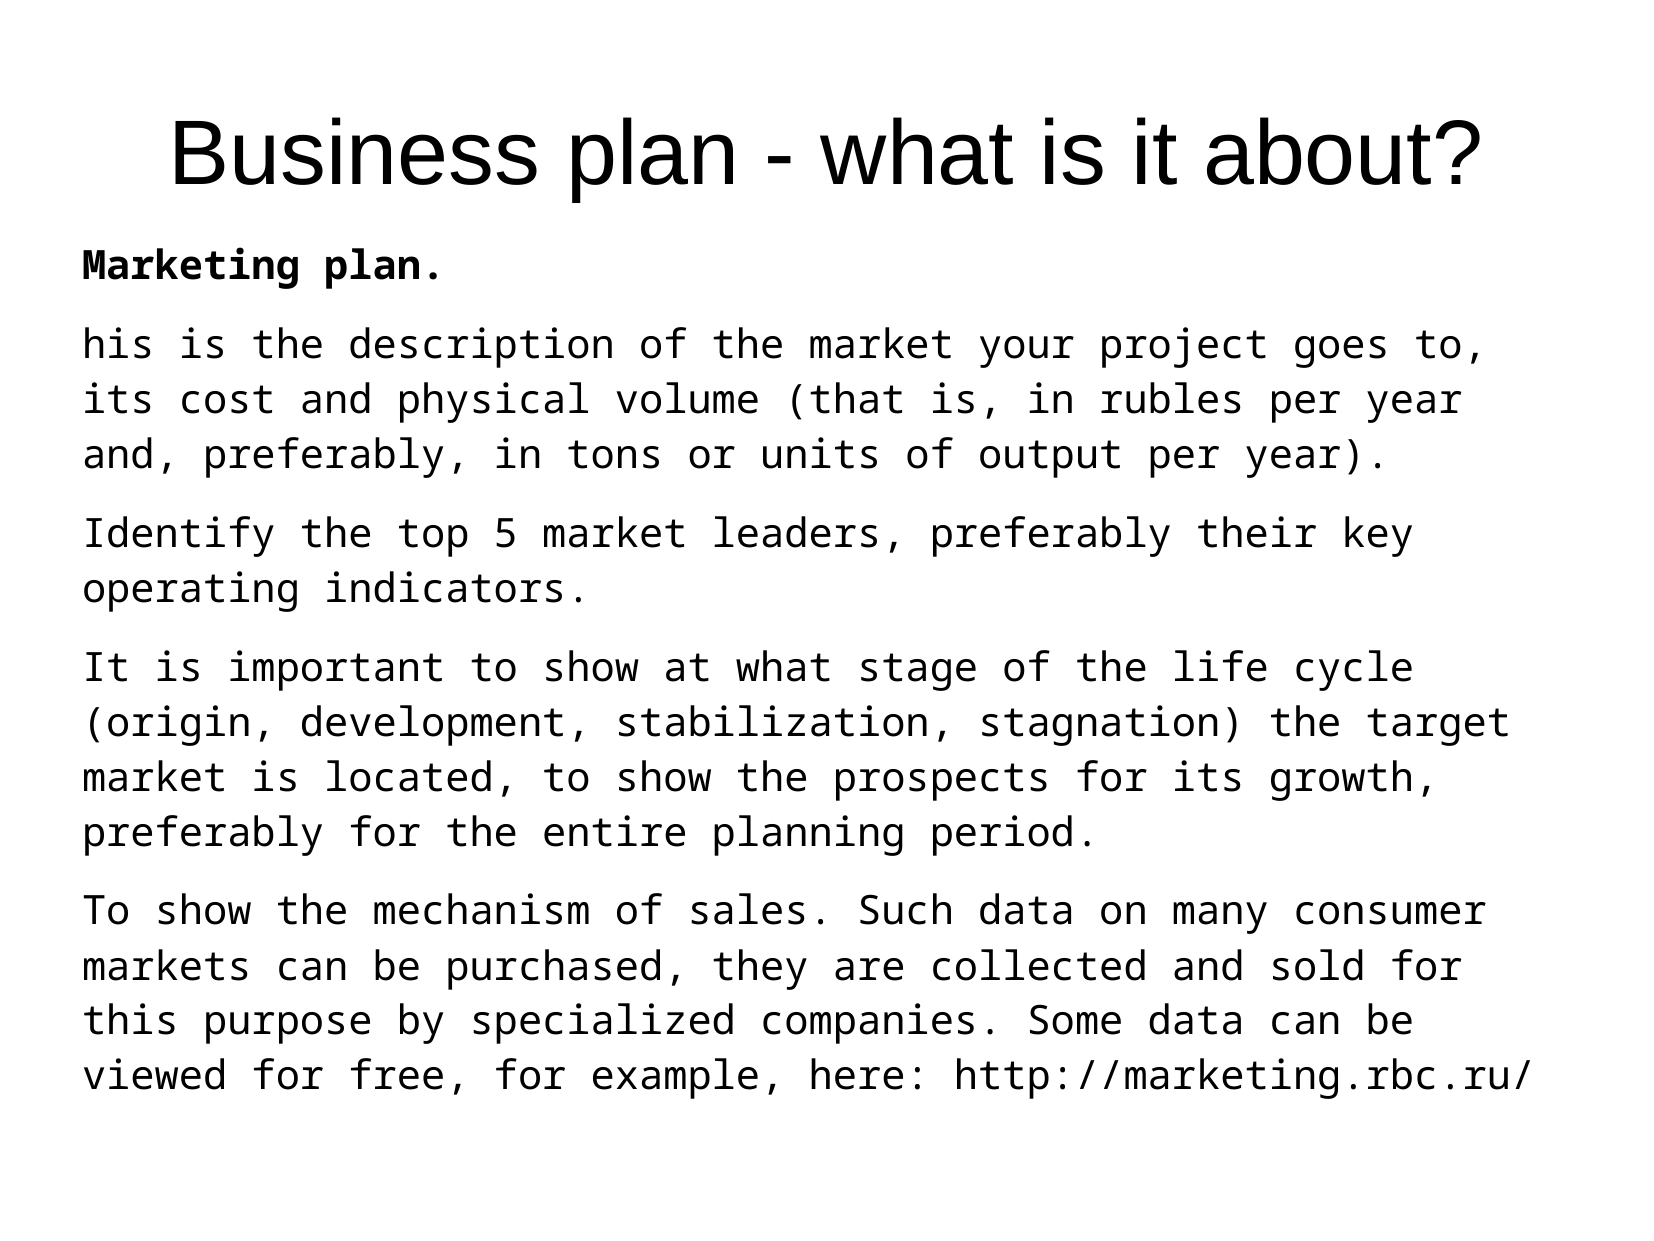

# Business plan - what is it about?
Marketing plan.
his is the description of the market your project goes to, its cost and physical volume (that is, in rubles per year and, preferably, in tons or units of output per year).
Identify the top 5 market leaders, preferably their key operating indicators.
It is important to show at what stage of the life cycle (origin, development, stabilization, stagnation) the target market is located, to show the prospects for its growth, preferably for the entire planning period.
To show the mechanism of sales. Such data on many consumer markets can be purchased, they are collected and sold for this purpose by specialized companies. Some data can be viewed for free, for example, here: http://marketing.rbc.ru/